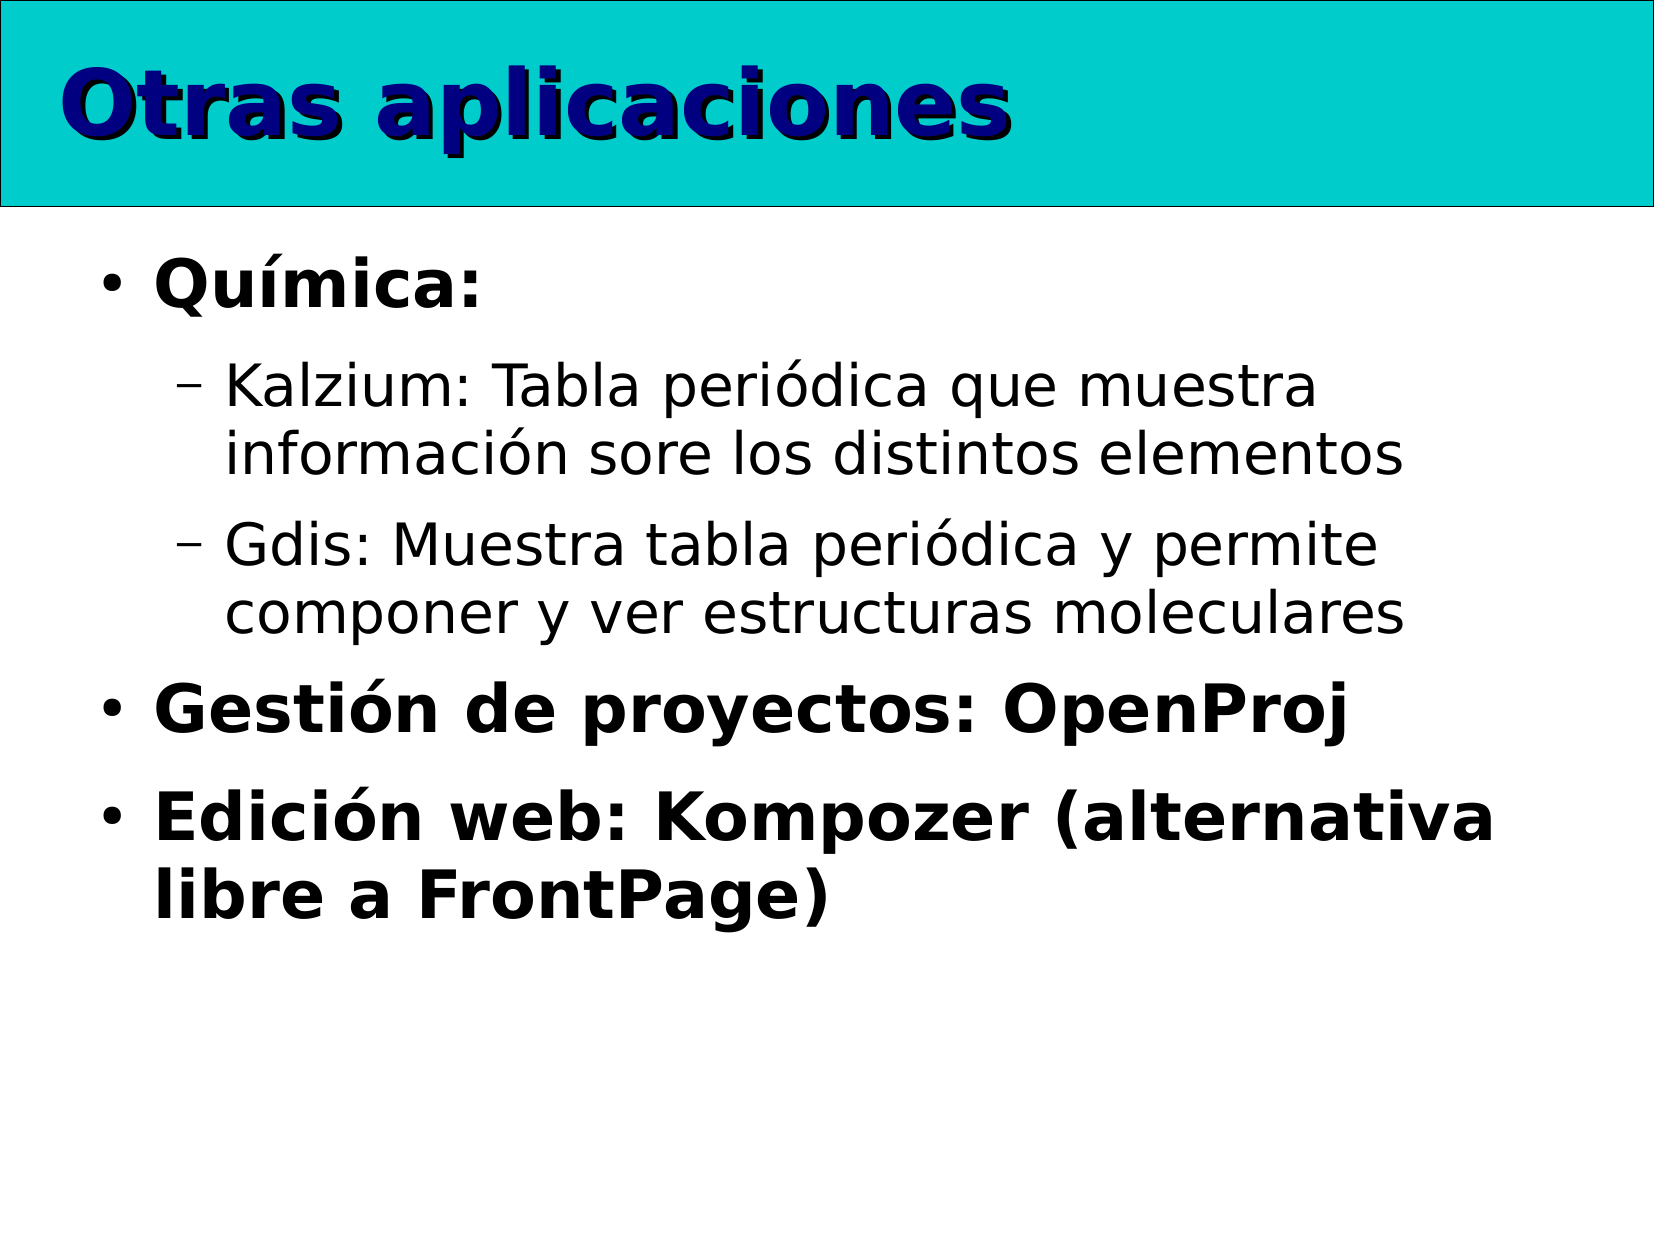

# Otras aplicaciones
Química:
Kalzium: Tabla periódica que muestra información sore los distintos elementos
Gdis: Muestra tabla periódica y permite componer y ver estructuras moleculares
Gestión de proyectos: OpenProj
Edición web: Kompozer (alternativa libre a FrontPage)